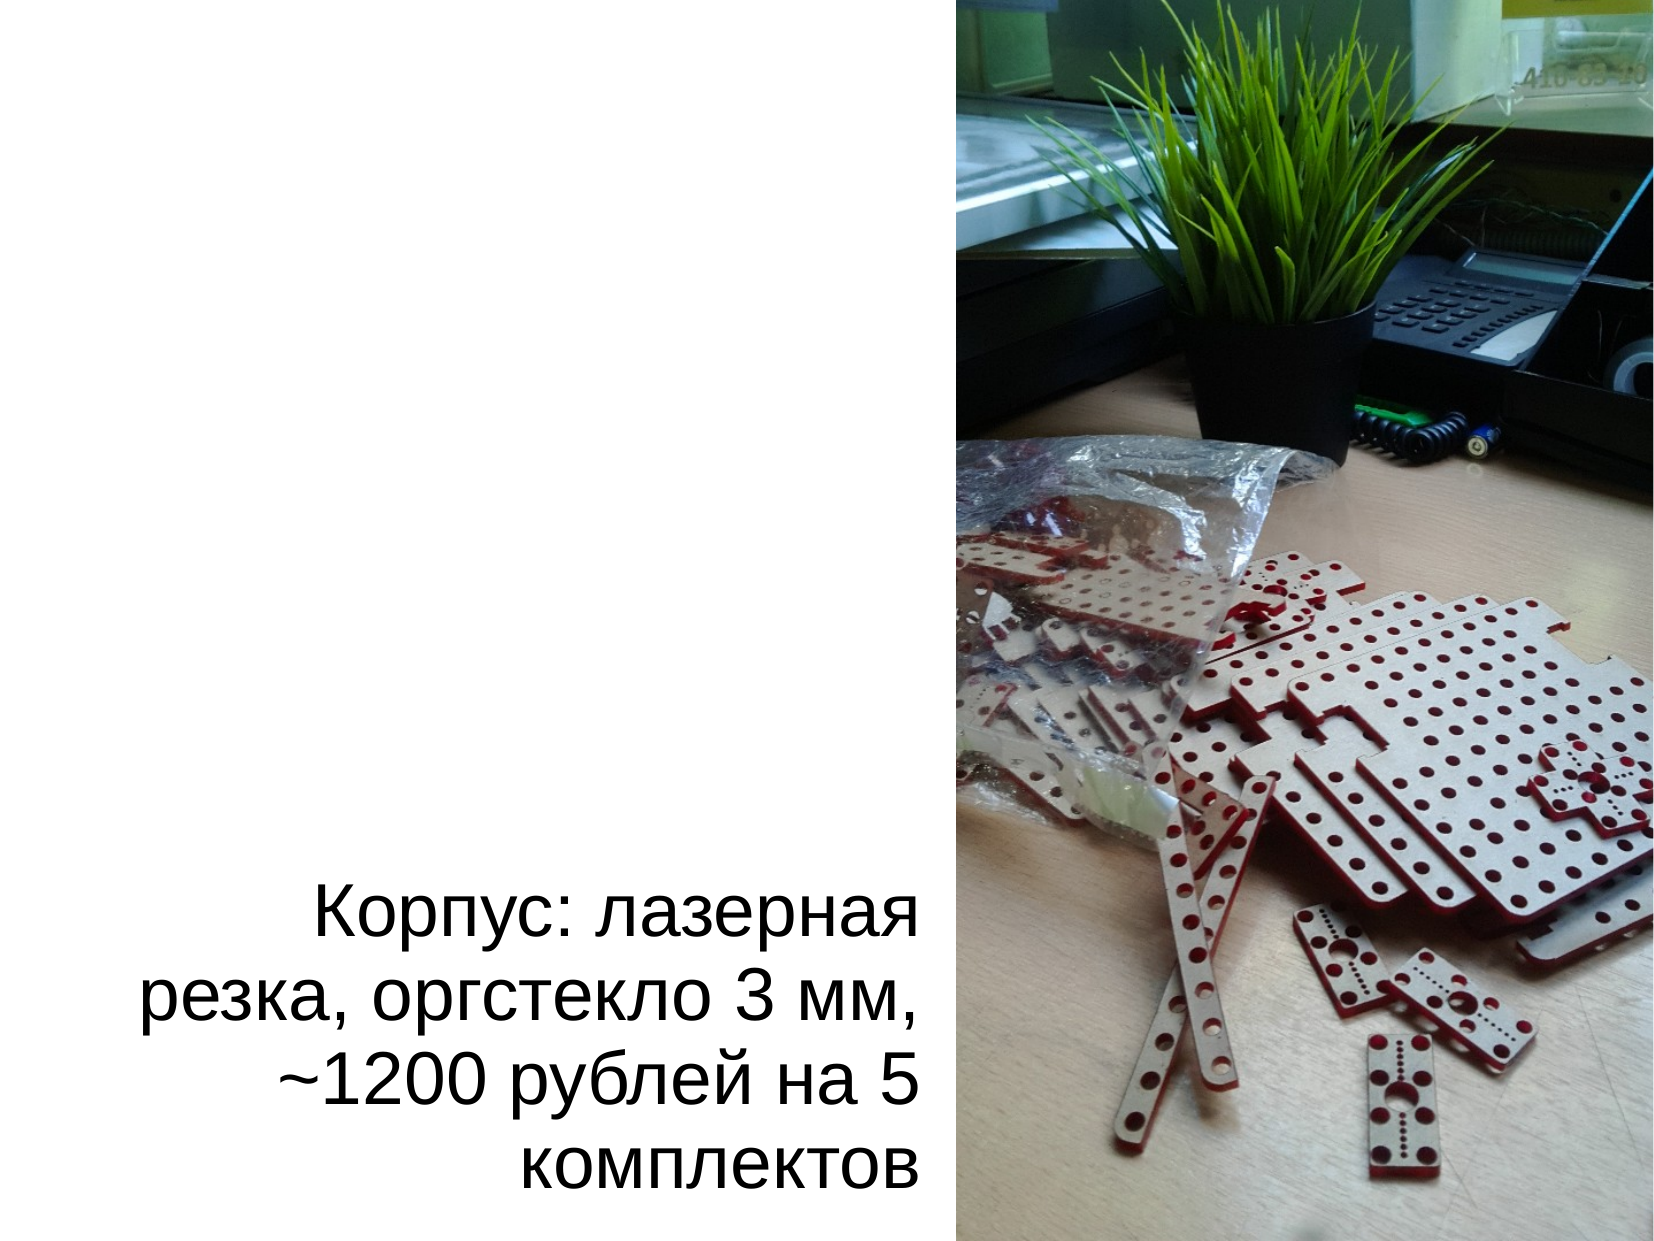

# Корпус: лазерная резка, оргстекло 3 мм, ~1200 рублей на 5 комплектов